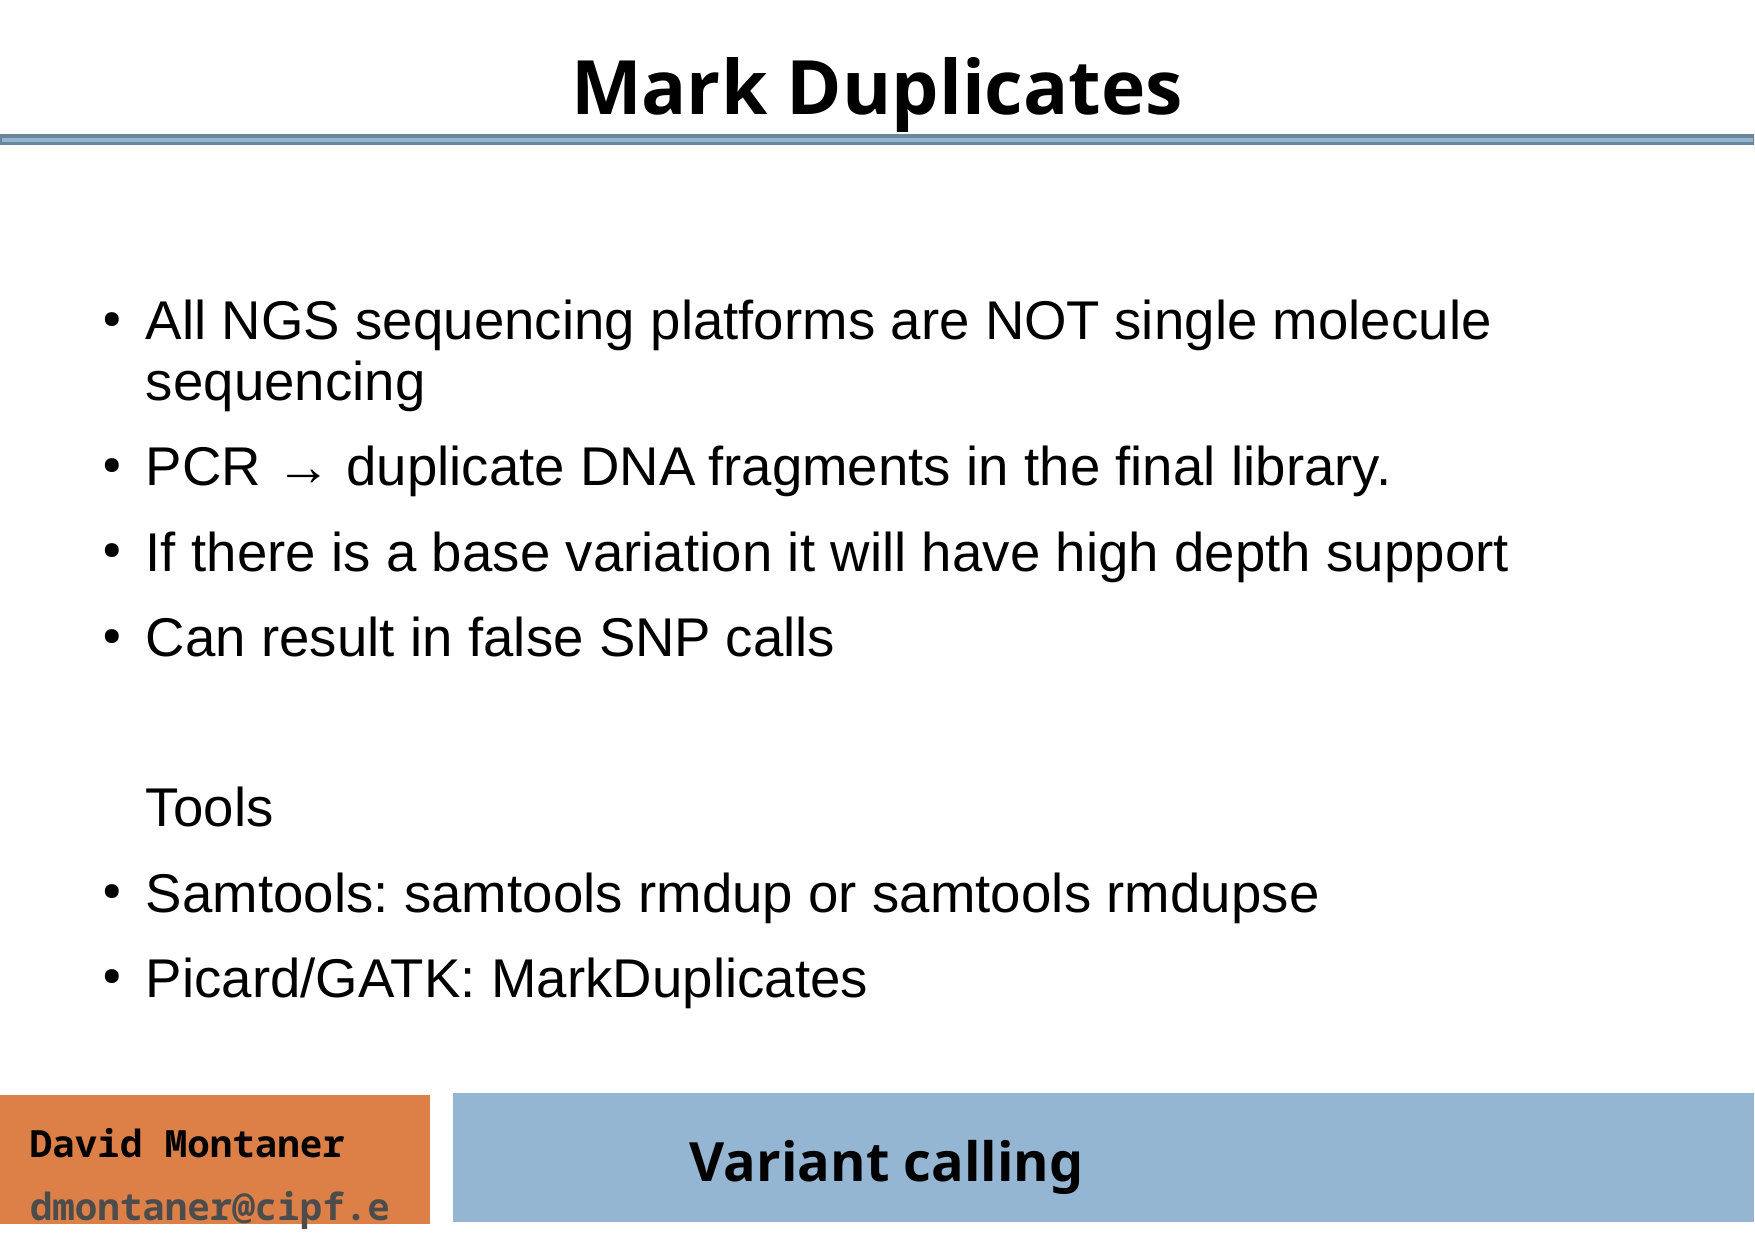

Mark Duplicates
# All NGS sequencing platforms are NOT single molecule sequencing
PCR → duplicate DNA fragments in the final library.
If there is a base variation it will have high depth support
Can result in false SNP calls
Tools
Samtools: samtools rmdup or samtools rmdupse
Picard/GATK: MarkDuplicates
David Montaner
dmontaner@cipf.es
Variant calling